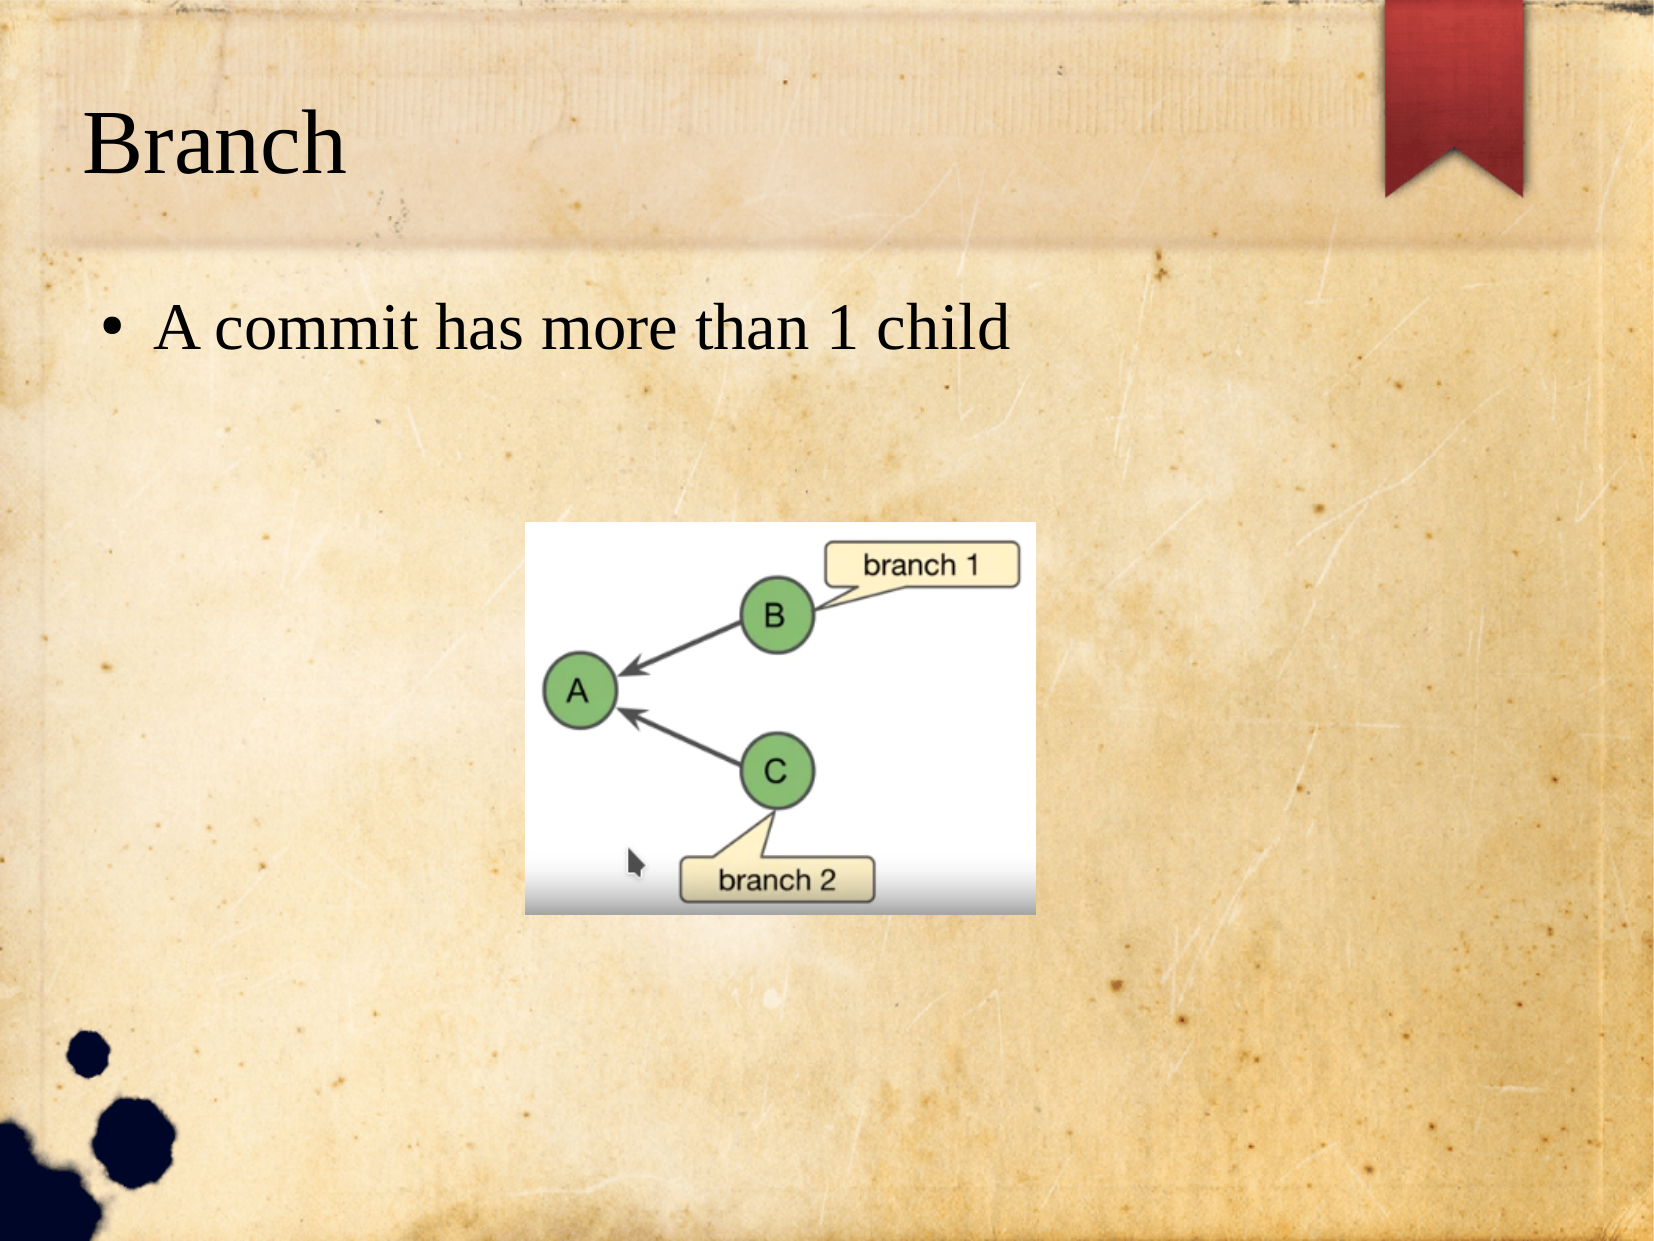

# Branch
A commit has more than 1 child